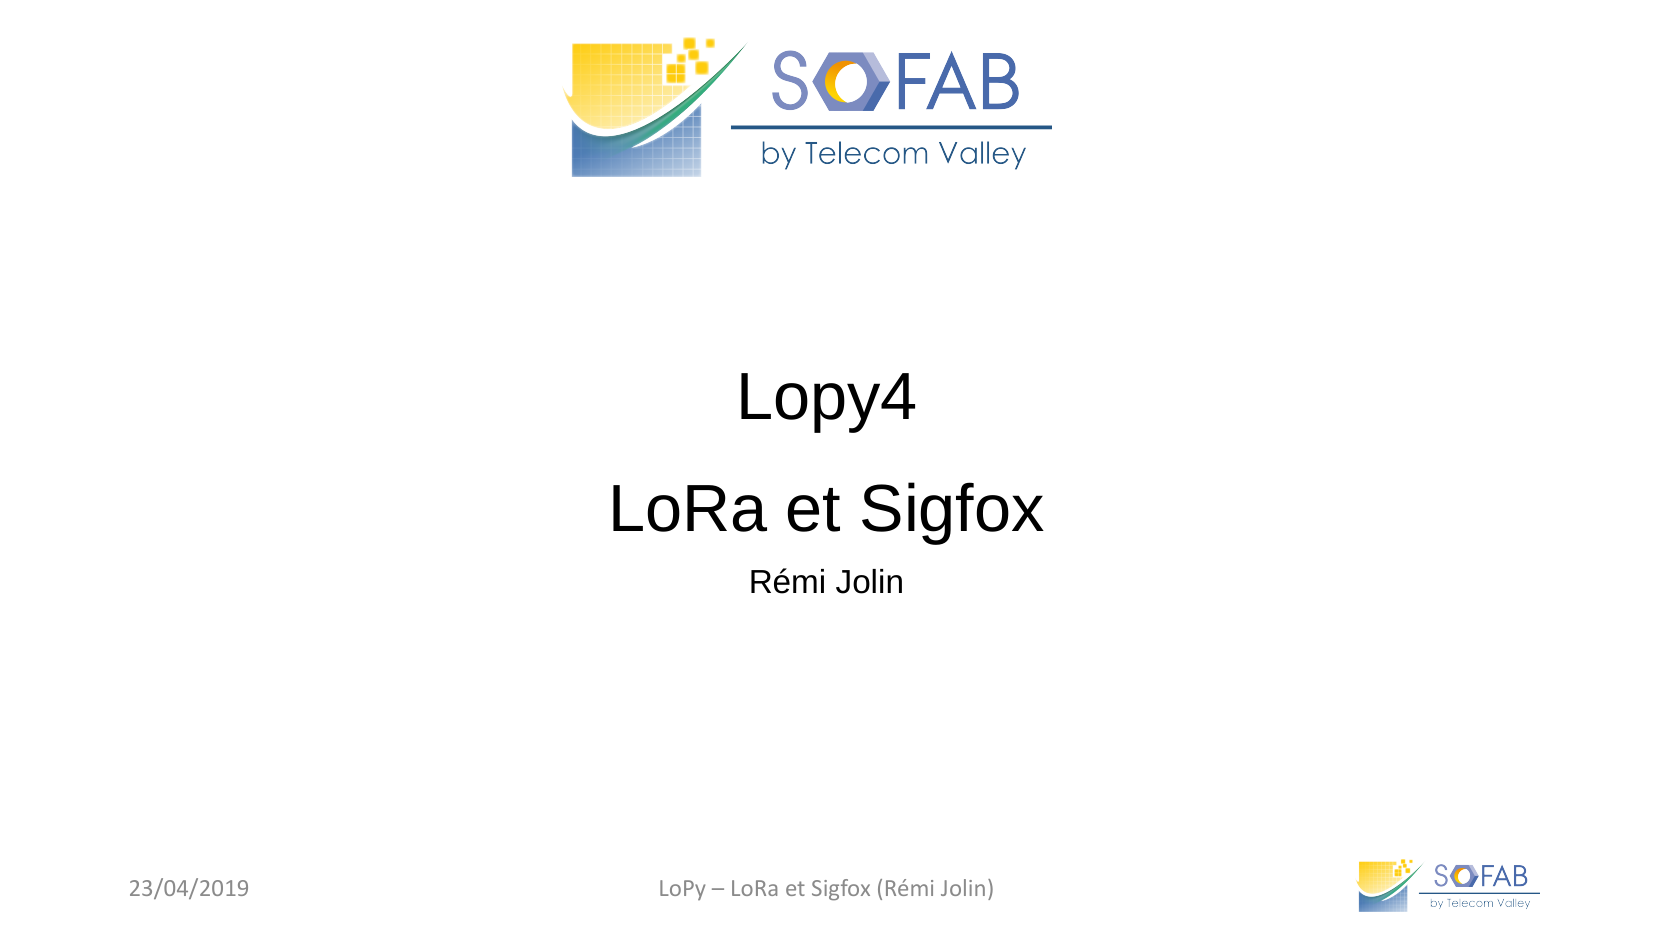

#
Lopy4
LoRa et Sigfox
Rémi Jolin